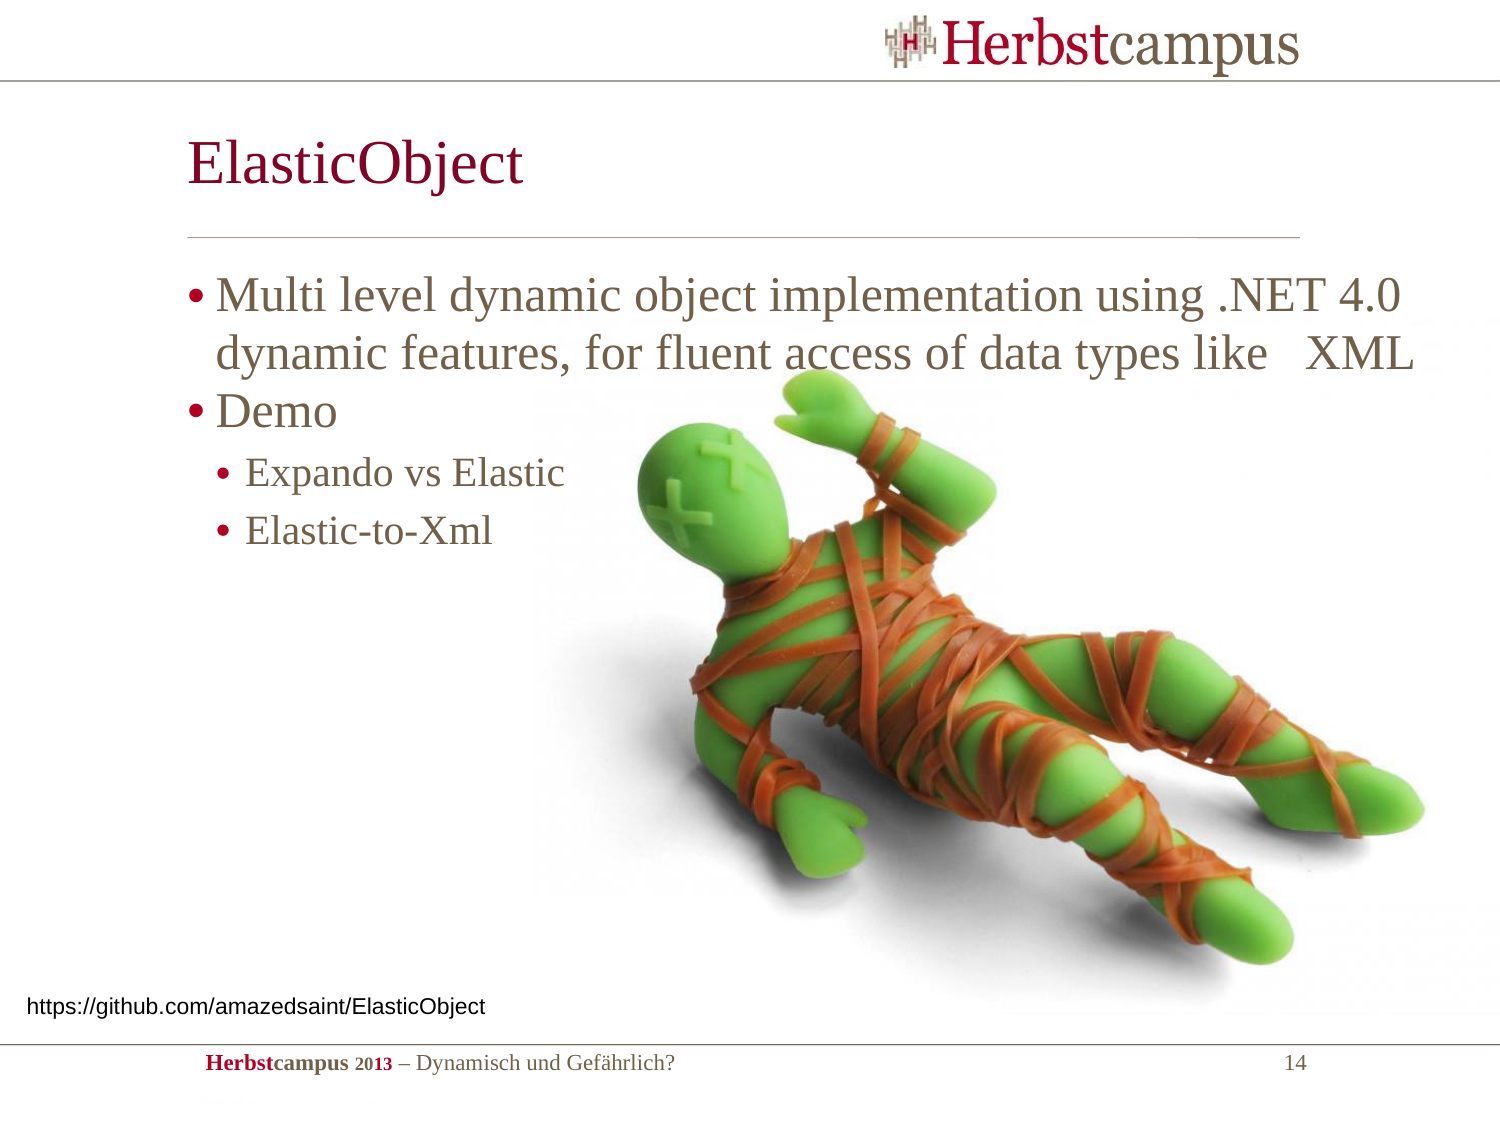

# ElasticObject
Multi level dynamic object implementation using .NET 4.0 dynamic features, for fluent access of data types like	 XML
Demo
Expando vs Elastic
Elastic-to-Xml
https://github.com/amazedsaint/ElasticObject